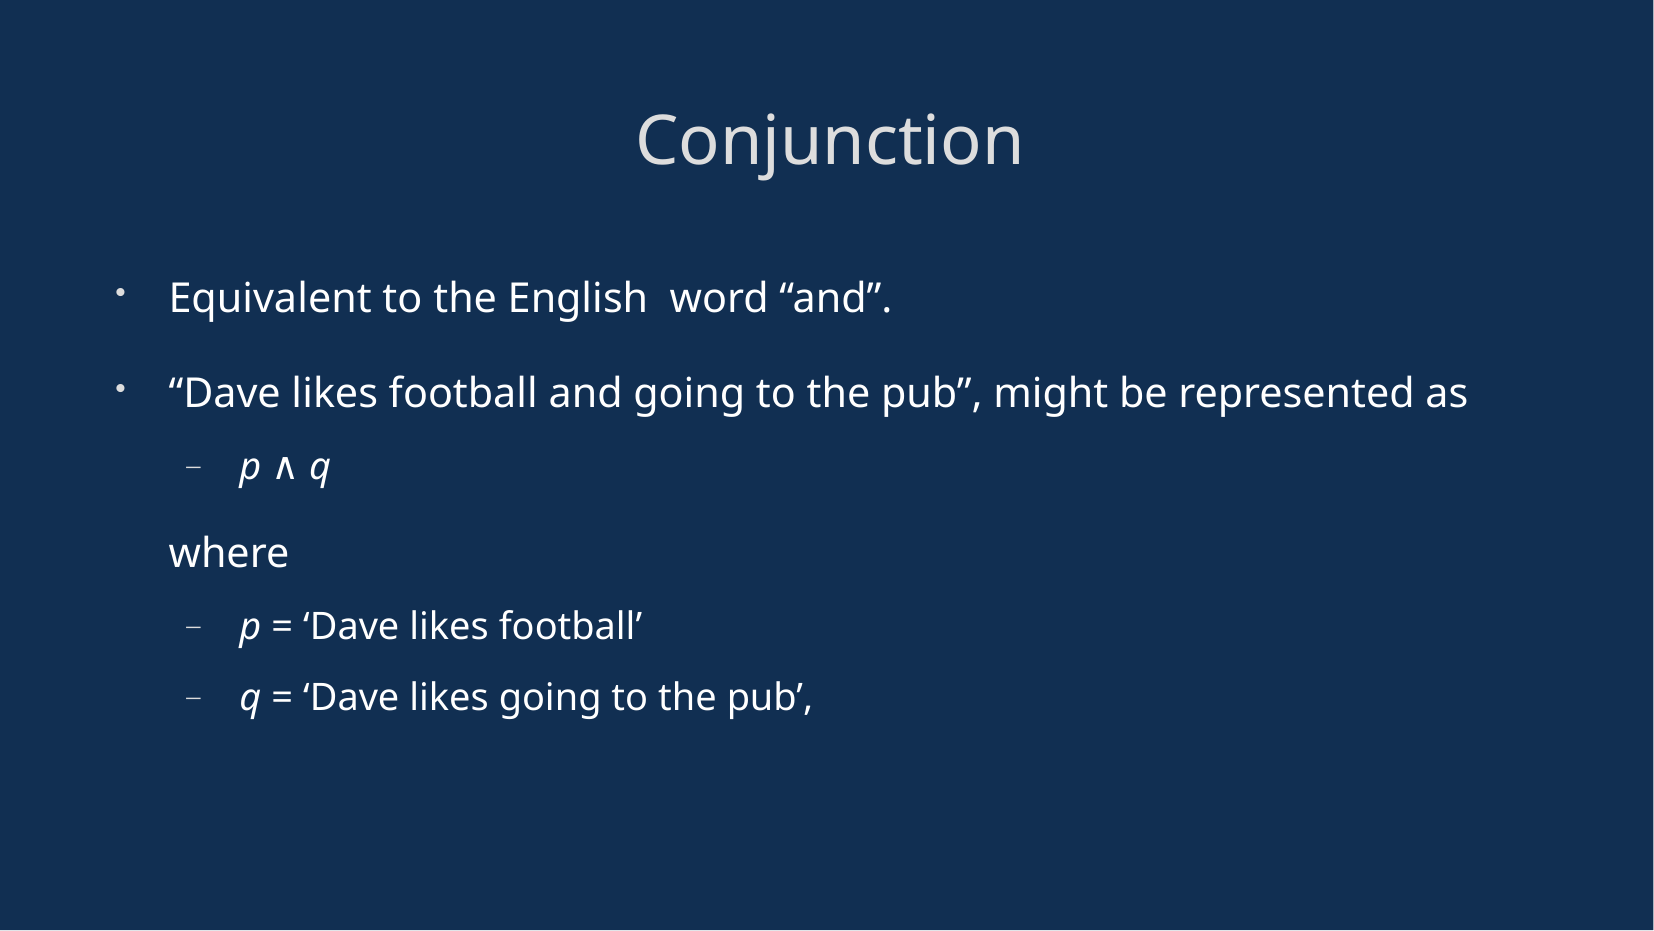

# Conjunction
Equivalent to the English word “and”.
“Dave likes football and going to the pub”, might be represented as
p ∧ q
where
p = ‘Dave likes football’
q = ‘Dave likes going to the pub’,